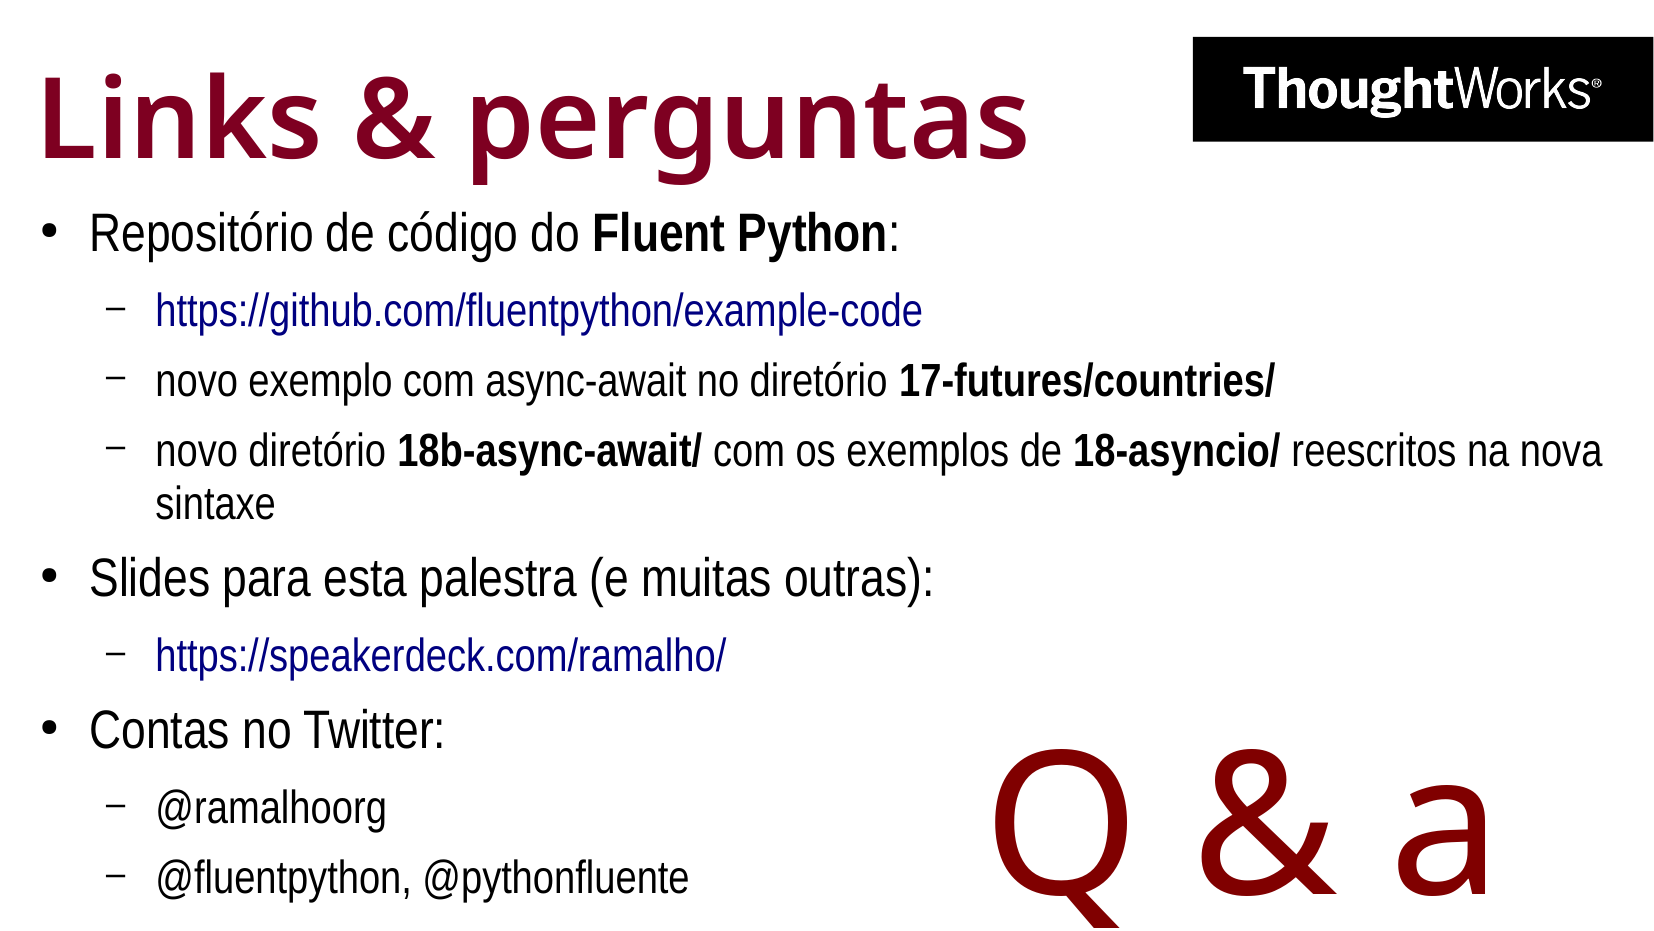

# Links & perguntas
Repositório de código do Fluent Python:
https://github.com/fluentpython/example-code
novo exemplo com async-await no diretório 17-futures/countries/
novo diretório 18b-async-await/ com os exemplos de 18-asyncio/ reescritos na nova sintaxe
Slides para esta palestra (e muitas outras):
https://speakerdeck.com/ramalho/
Contas no Twitter:
@ramalhoorg
@fluentpython, @pythonfluente
Q & a